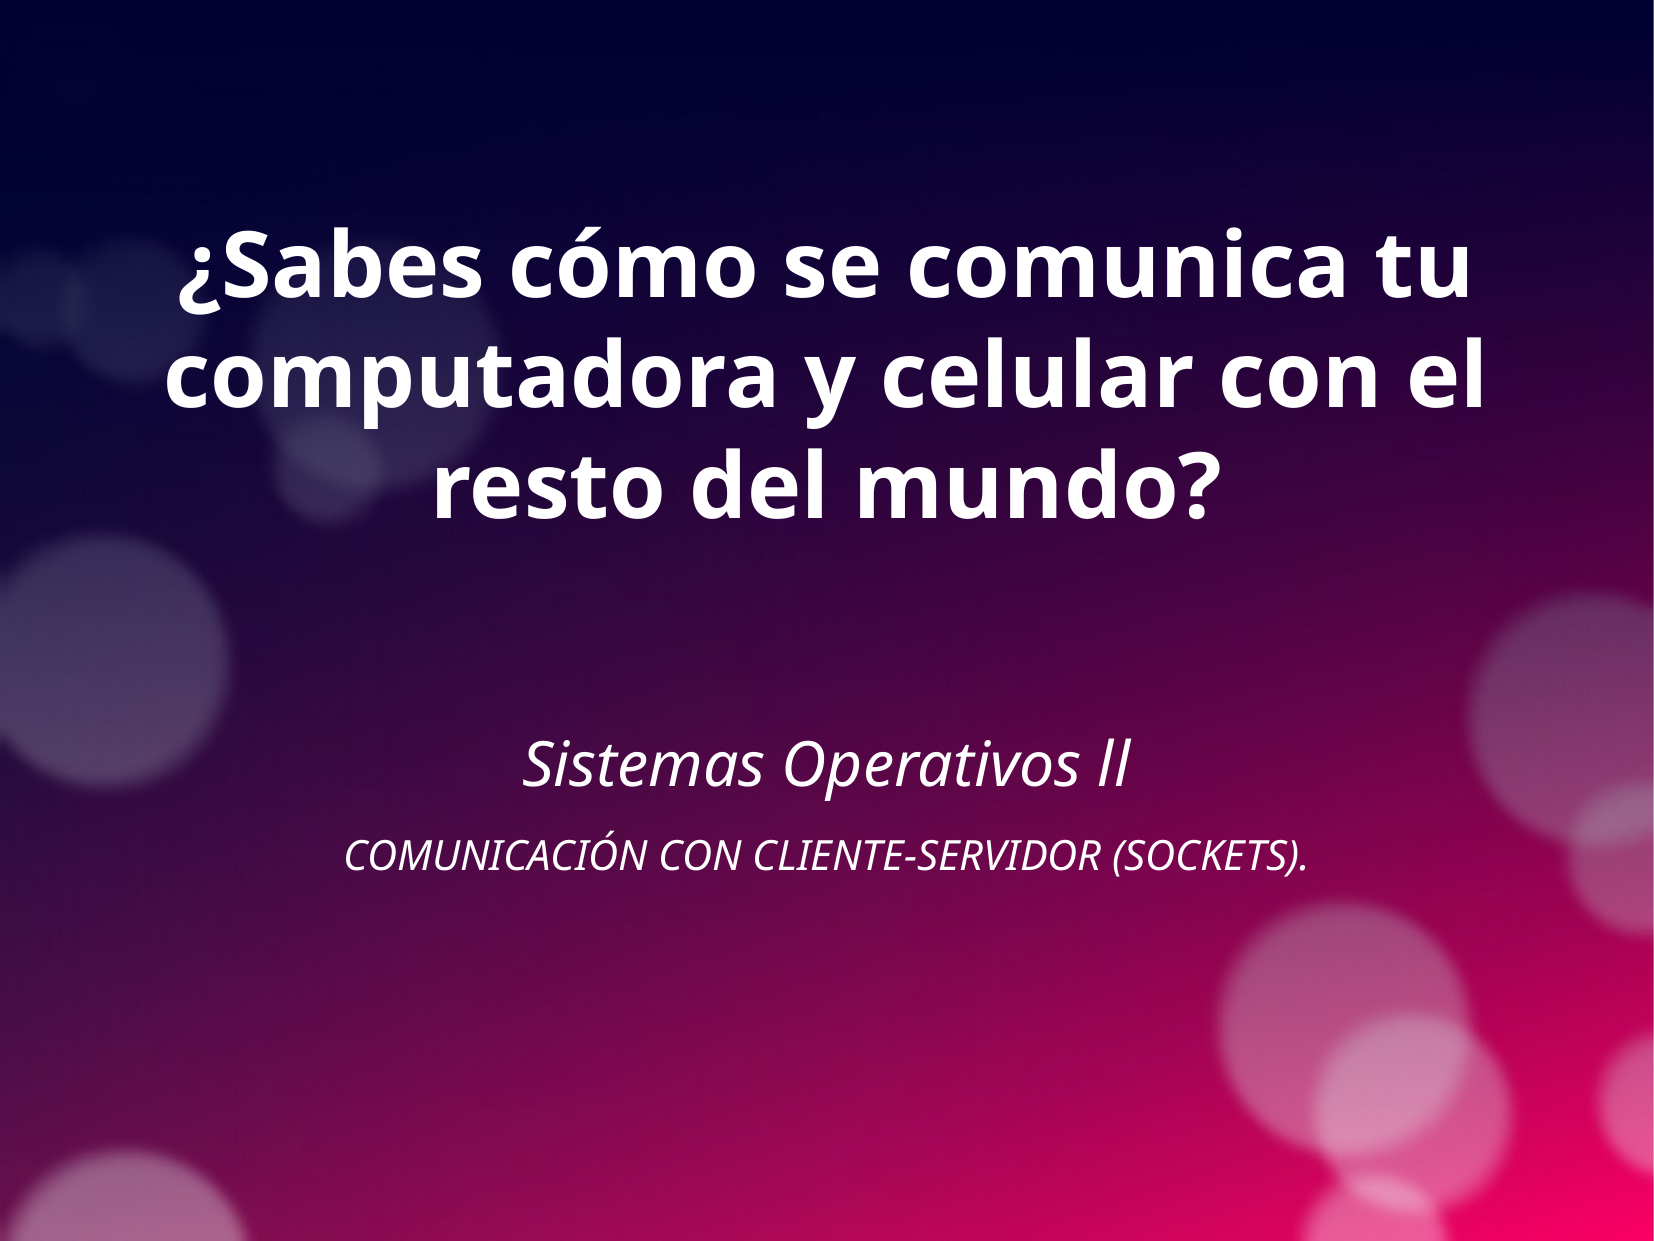

# ¿Sabes cómo se comunica tu computadora y celular con el resto del mundo?
Sistemas Operativos ll
COMUNICACIÓN CON CLIENTE-SERVIDOR (SOCKETS).